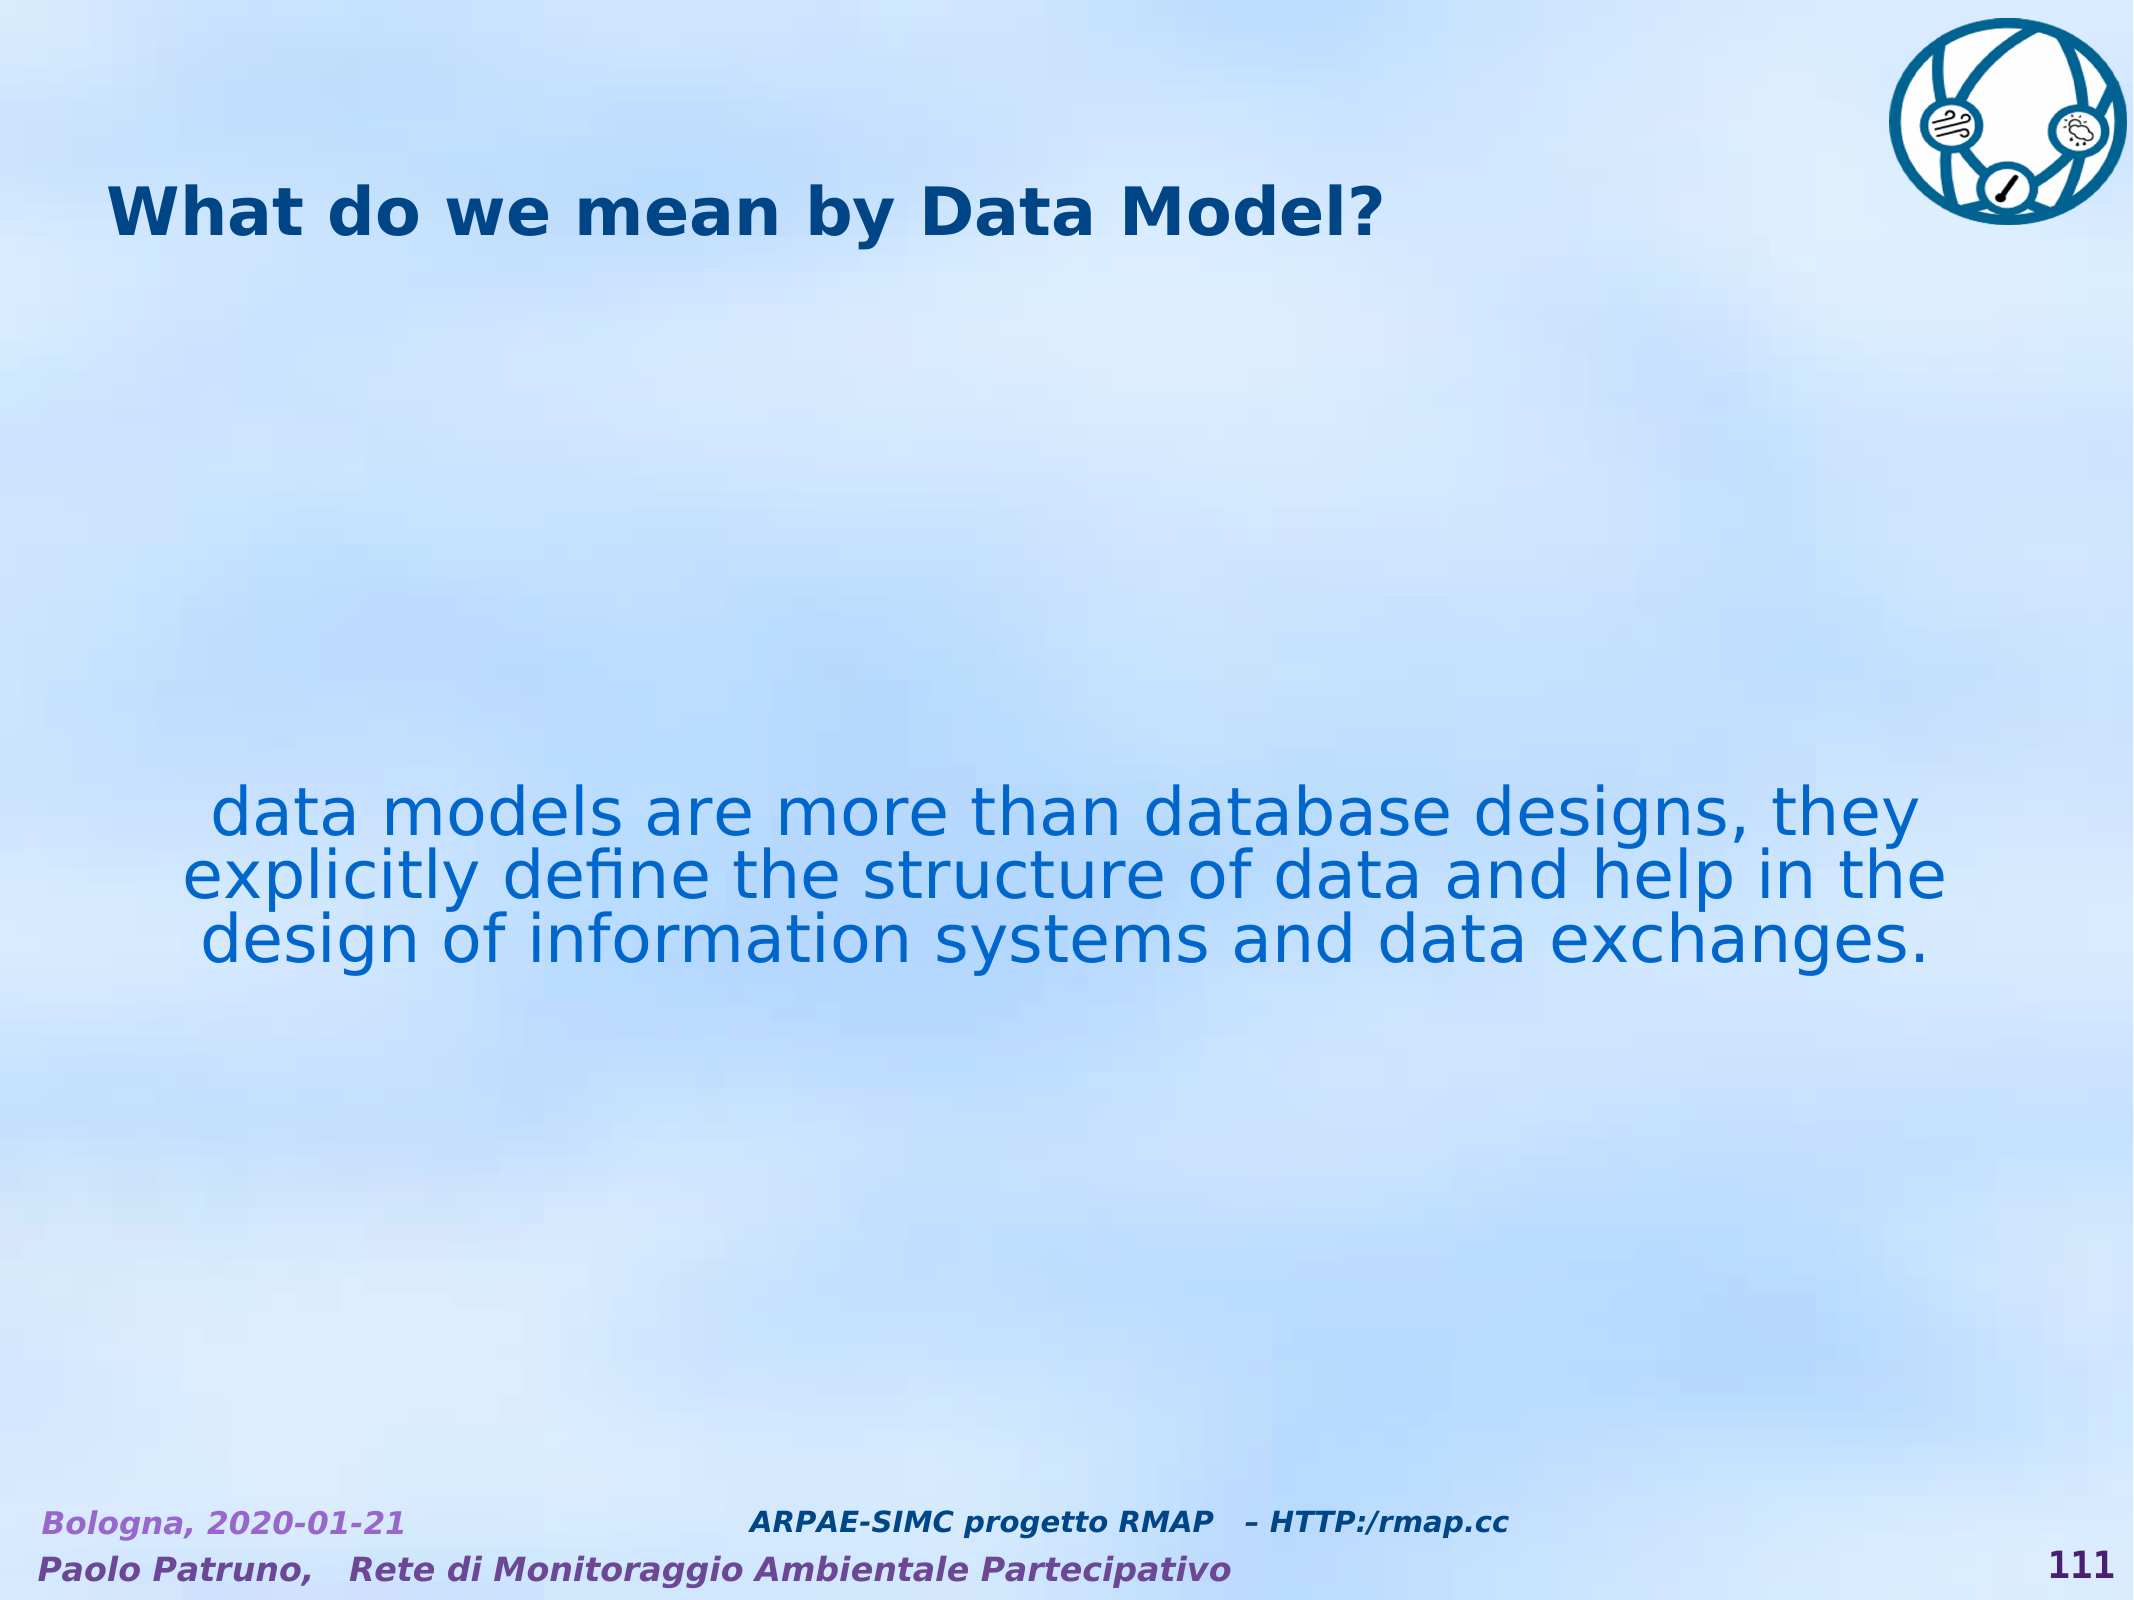

# What do we mean by Data Model?
data models are more than database designs, they explicitly define the structure of data and help in the design of information systems and data exchanges.